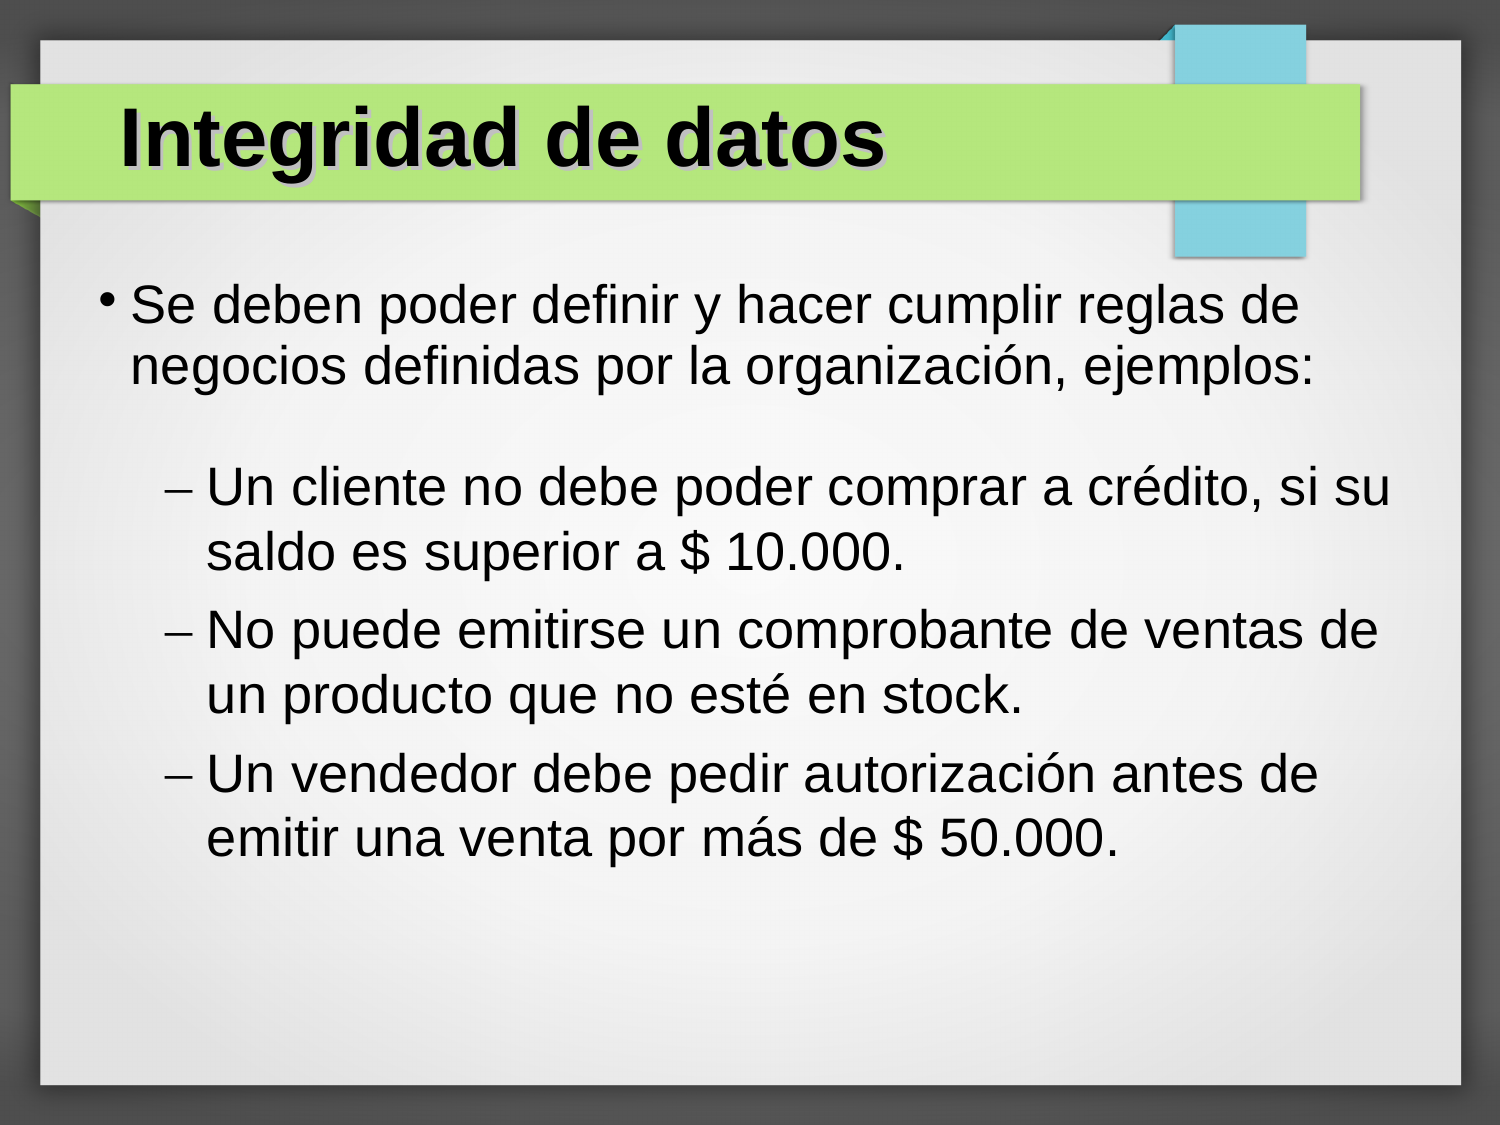

# Integridad de datos
Se deben poder definir y hacer cumplir reglas de negocios definidas por la organización, ejemplos:
Un cliente no debe poder comprar a crédito, si su saldo es superior a $ 10.000.
No puede emitirse un comprobante de ventas de un producto que no esté en stock.
Un vendedor debe pedir autorización antes de emitir una venta por más de $ 50.000.